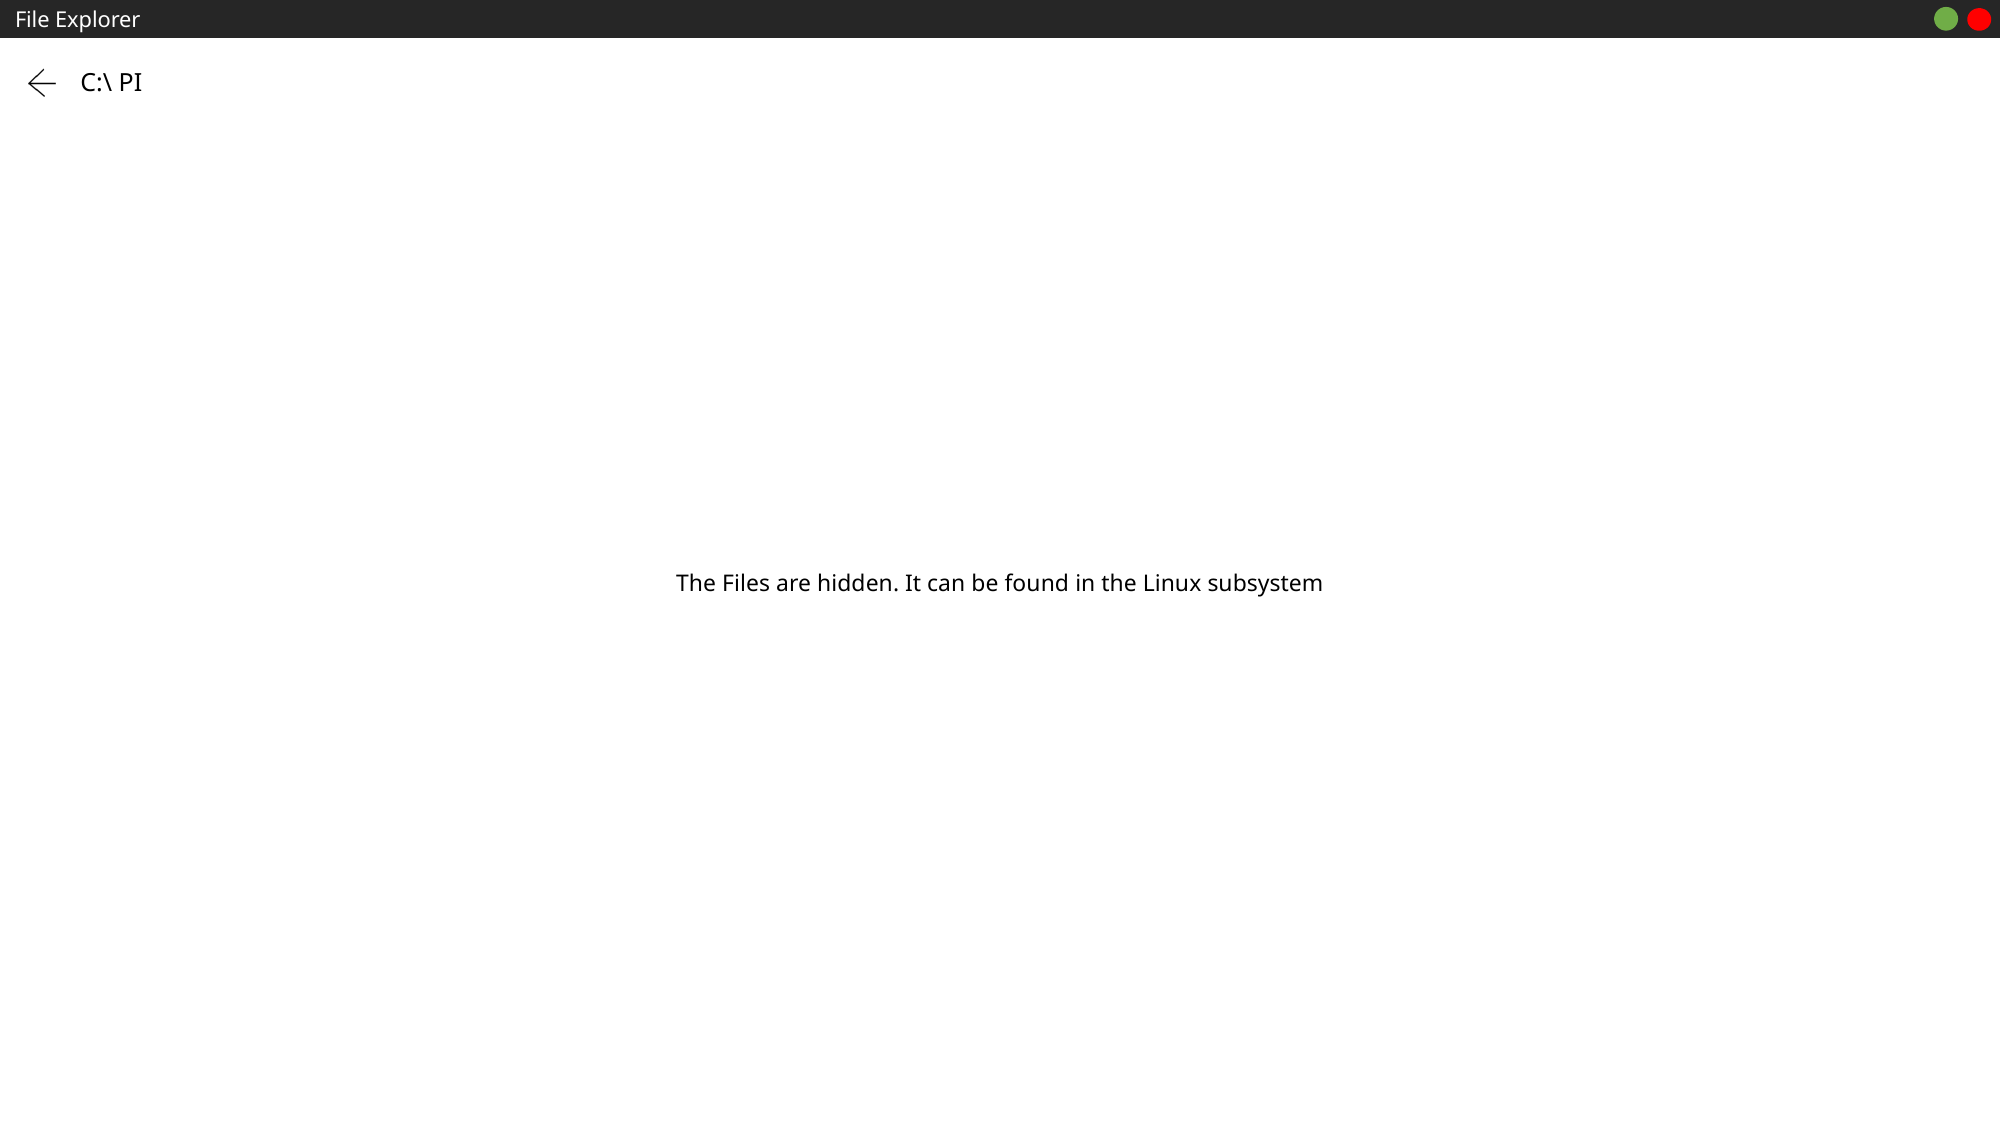

File Explorer
The Files are hidden. It can be found in the Linux subsystem
C:\ PI